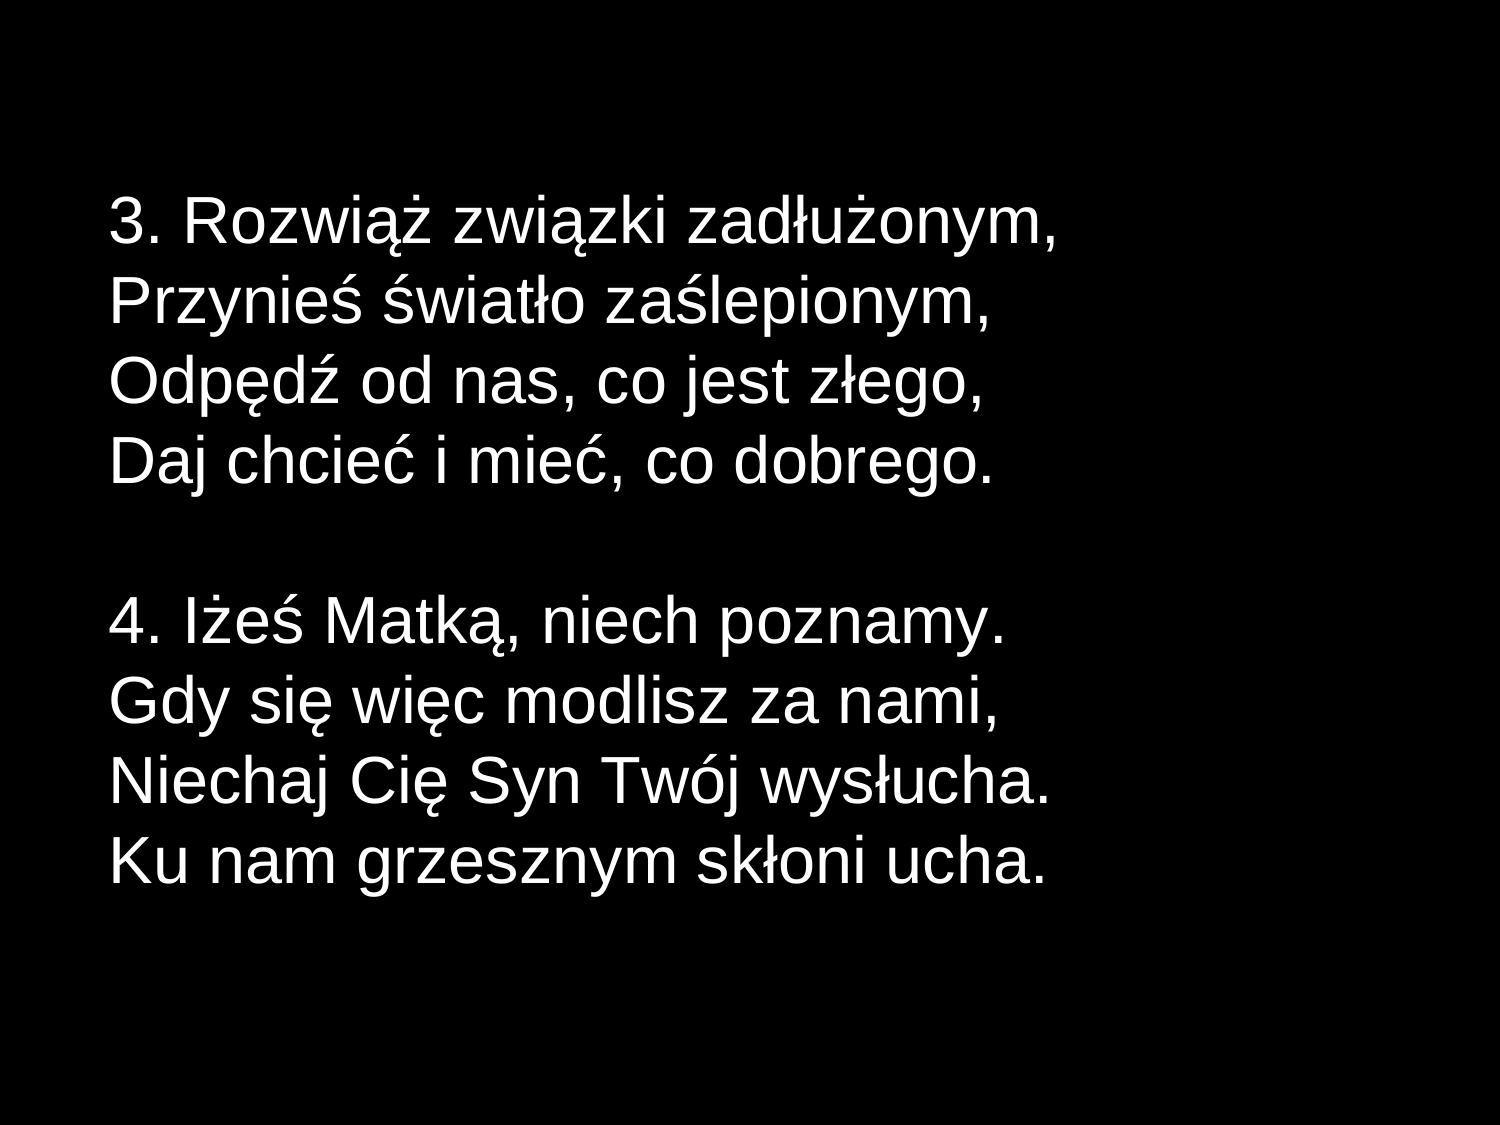

3. Rozwiąż związki zadłużonym,
Przynieś światło zaślepionym,
Odpędź od nas, co jest złego,
Daj chcieć i mieć, co dobrego.
4. Iżeś Matką, niech poznamy.
Gdy się więc modlisz za nami,
Niechaj Cię Syn Twój wysłucha.
Ku nam grzesznym skłoni ucha.